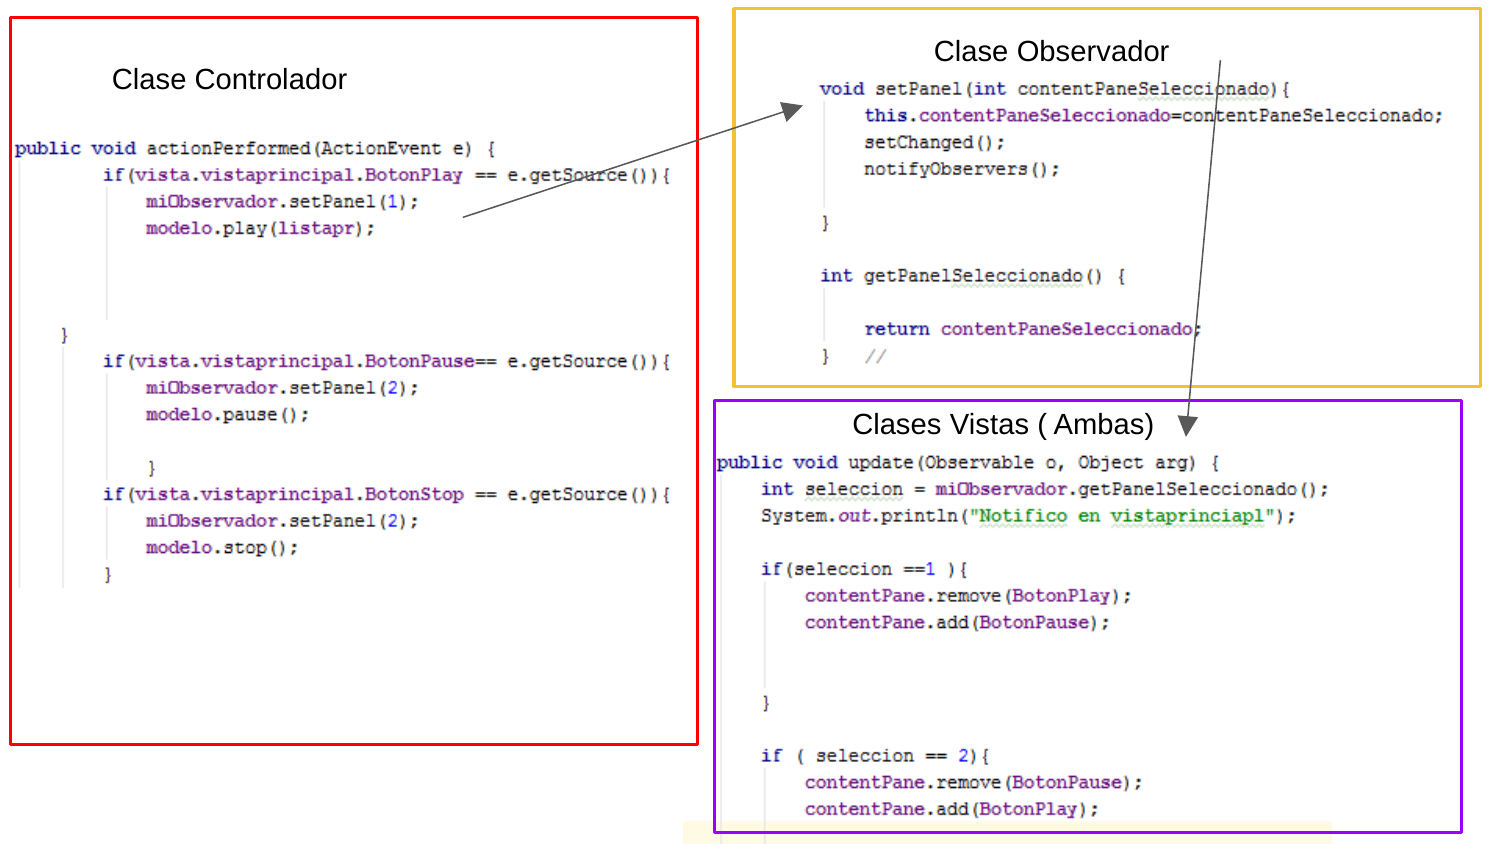

Clase Observador
Clase Controlador
Clases Vistas ( Ambas)